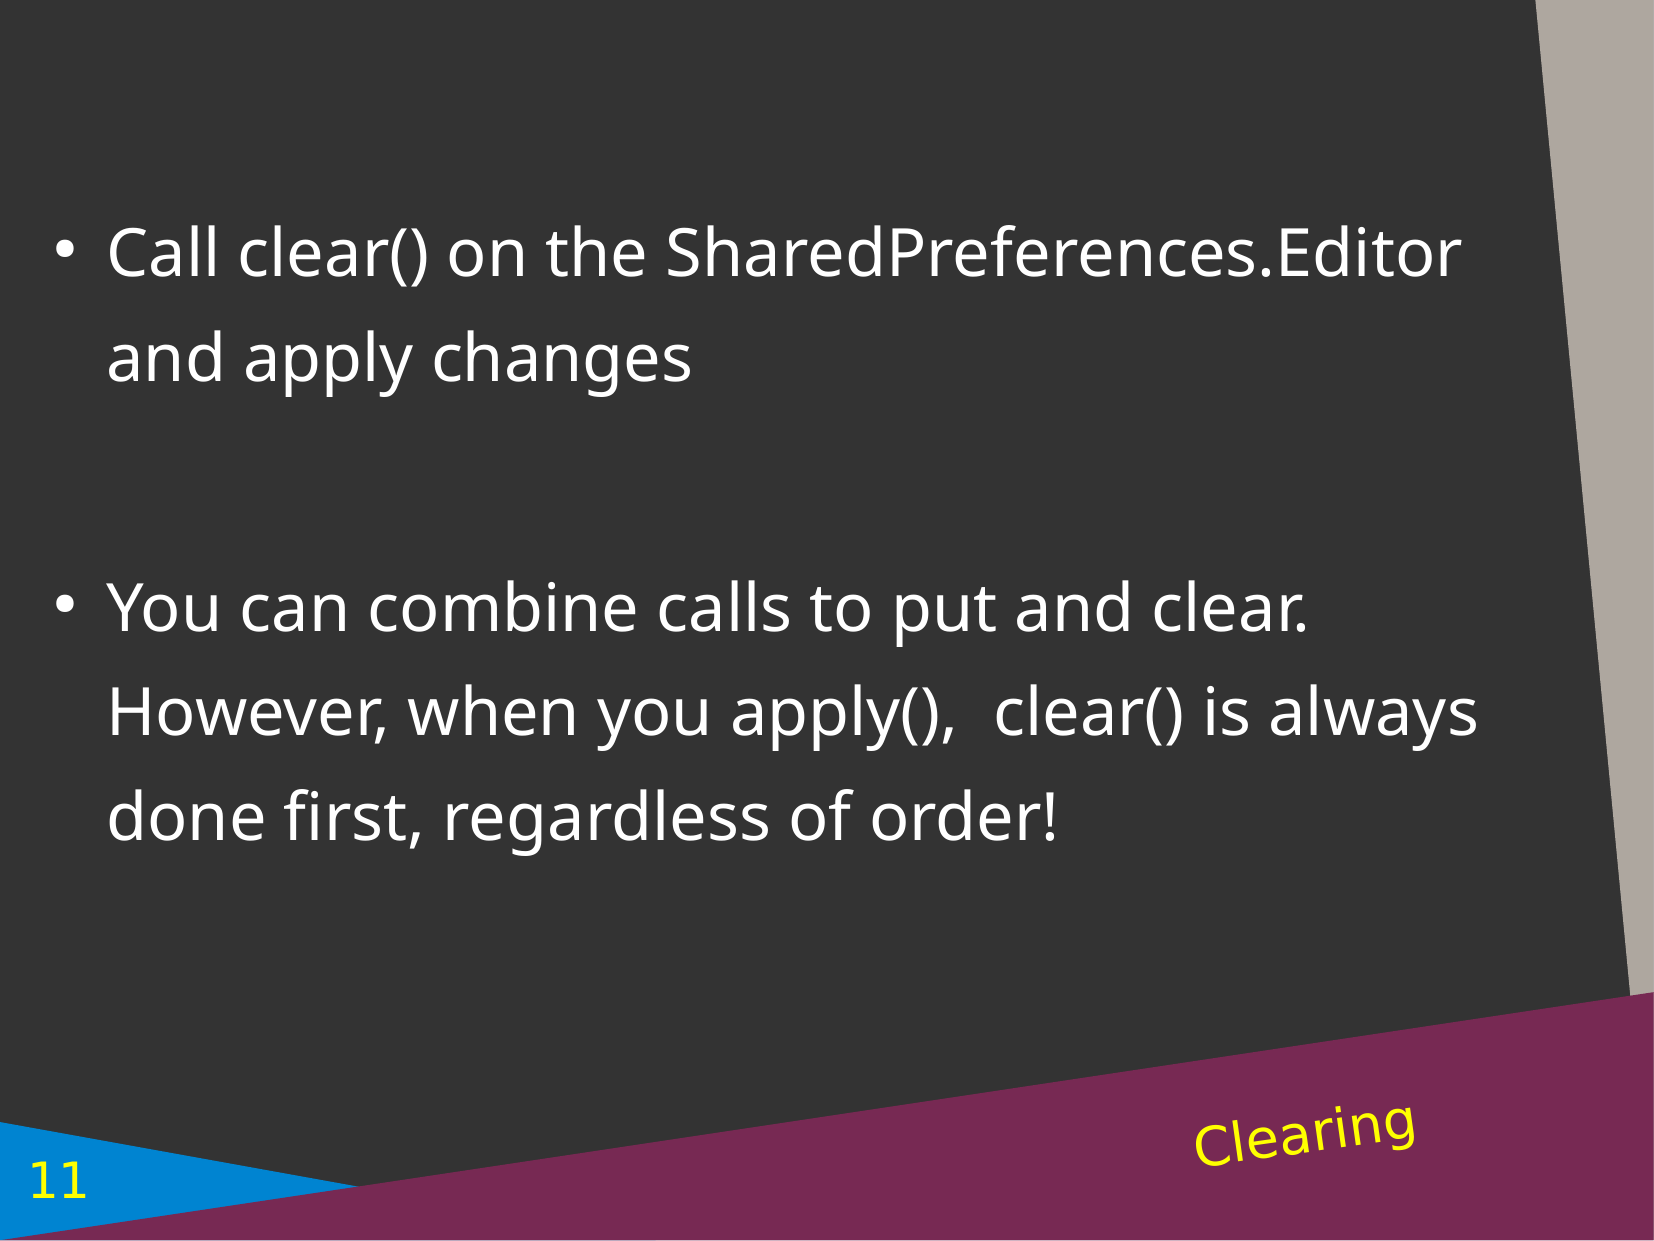

Call clear() on the SharedPreferences.Editor and apply changes
You can combine calls to put and clear. However, when you apply(), clear() is always done first, regardless of order!
# Clearing
11